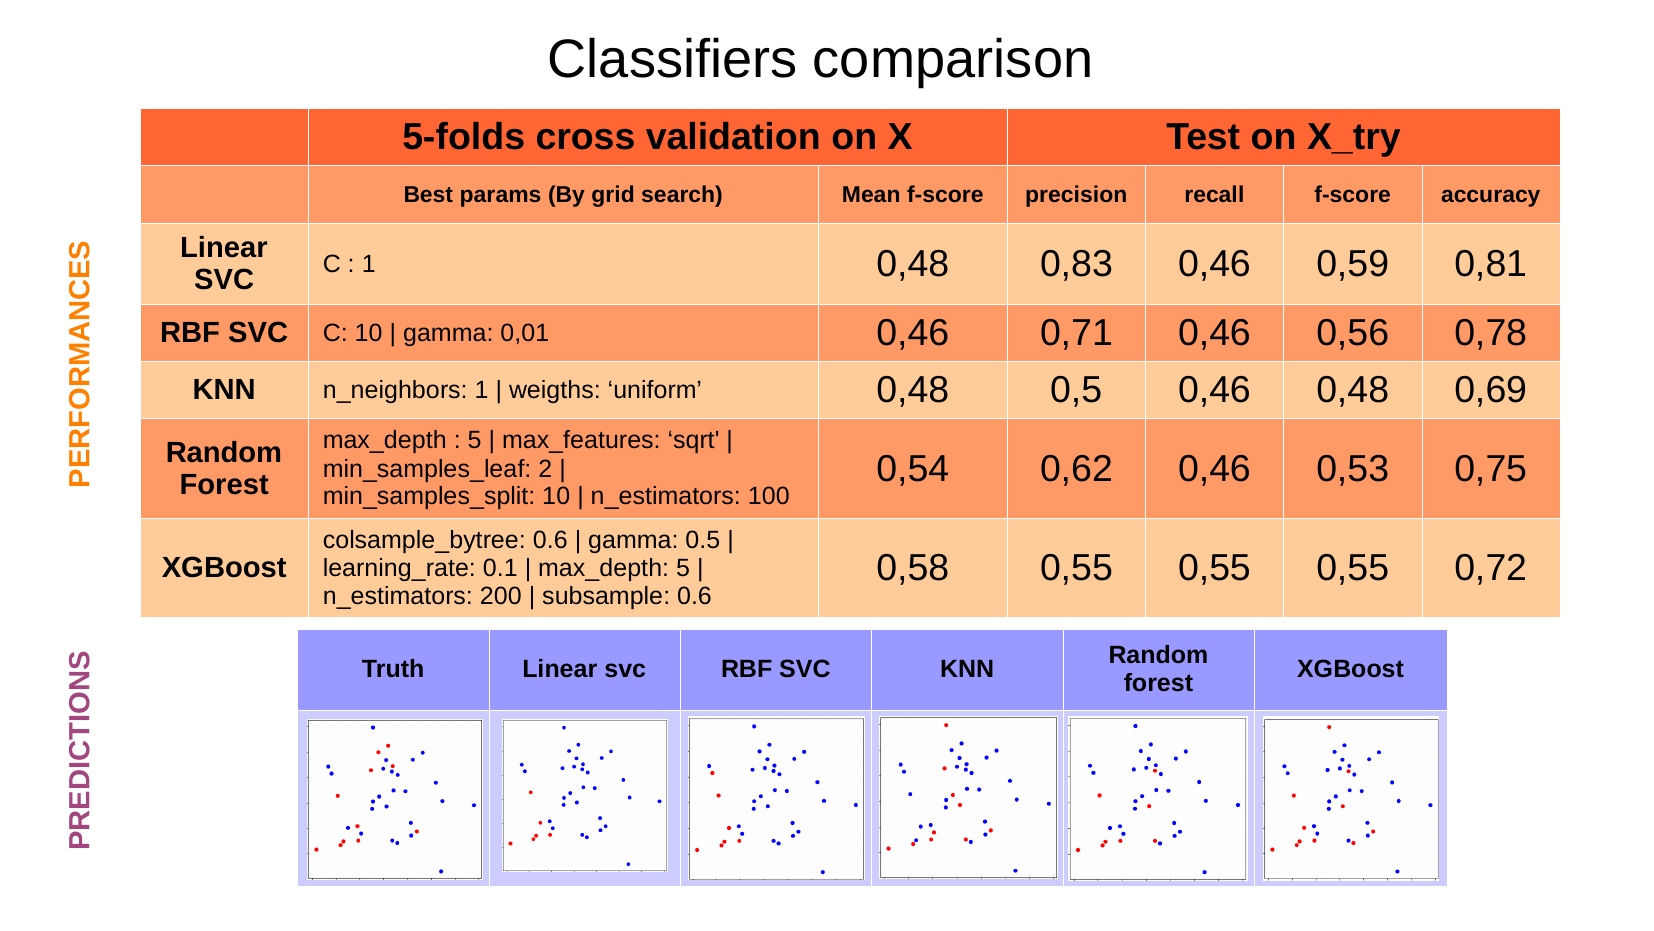

# Classifiers comparison
| | 5-folds cross validation on X | | Test on X\_try | | | |
| --- | --- | --- | --- | --- | --- | --- |
| | Best params (By grid search) | Mean f-score | precision | recall | f-score | accuracy |
| Linear SVC | C : 1 | 0,48 | 0,83 | 0,46 | 0,59 | 0,81 |
| RBF SVC | C: 10 | gamma: 0,01 | 0,46 | 0,71 | 0,46 | 0,56 | 0,78 |
| KNN | n\_neighbors: 1 | weigths: ‘uniform’ | 0,48 | 0,5 | 0,46 | 0,48 | 0,69 |
| Random Forest | max\_depth : 5 | max\_features: ‘sqrt' | min\_samples\_leaf: 2 | min\_samples\_split: 10 | n\_estimators: 100 | 0,54 | 0,62 | 0,46 | 0,53 | 0,75 |
| XGBoost | colsample\_bytree: 0.6 | gamma: 0.5 | learning\_rate: 0.1 | max\_depth: 5 | n\_estimators: 200 | subsample: 0.6 | 0,58 | 0,55 | 0,55 | 0,55 | 0,72 |
PERFORMANCES
PREDICTIONS
| Truth | Linear svc | RBF SVC | KNN | Random forest | XGBoost |
| --- | --- | --- | --- | --- | --- |
| | | | | | |